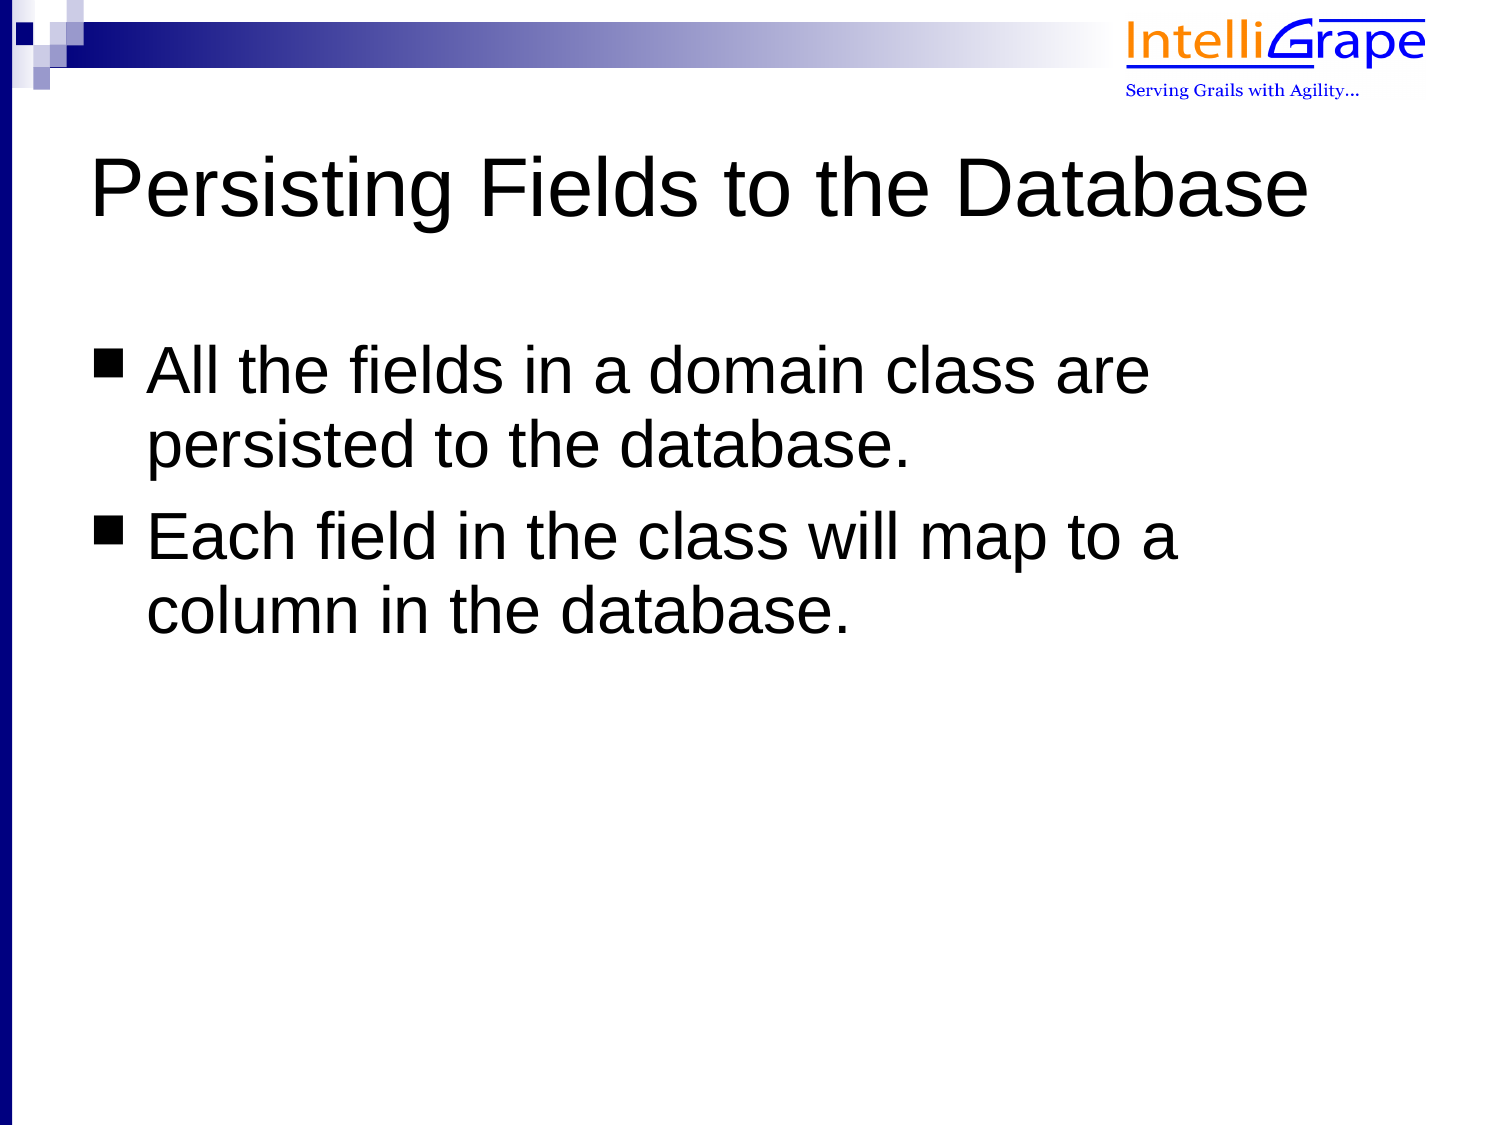

# Persisting Fields to the Database
All the fields in a domain class are persisted to the database.
Each field in the class will map to a column in the database.